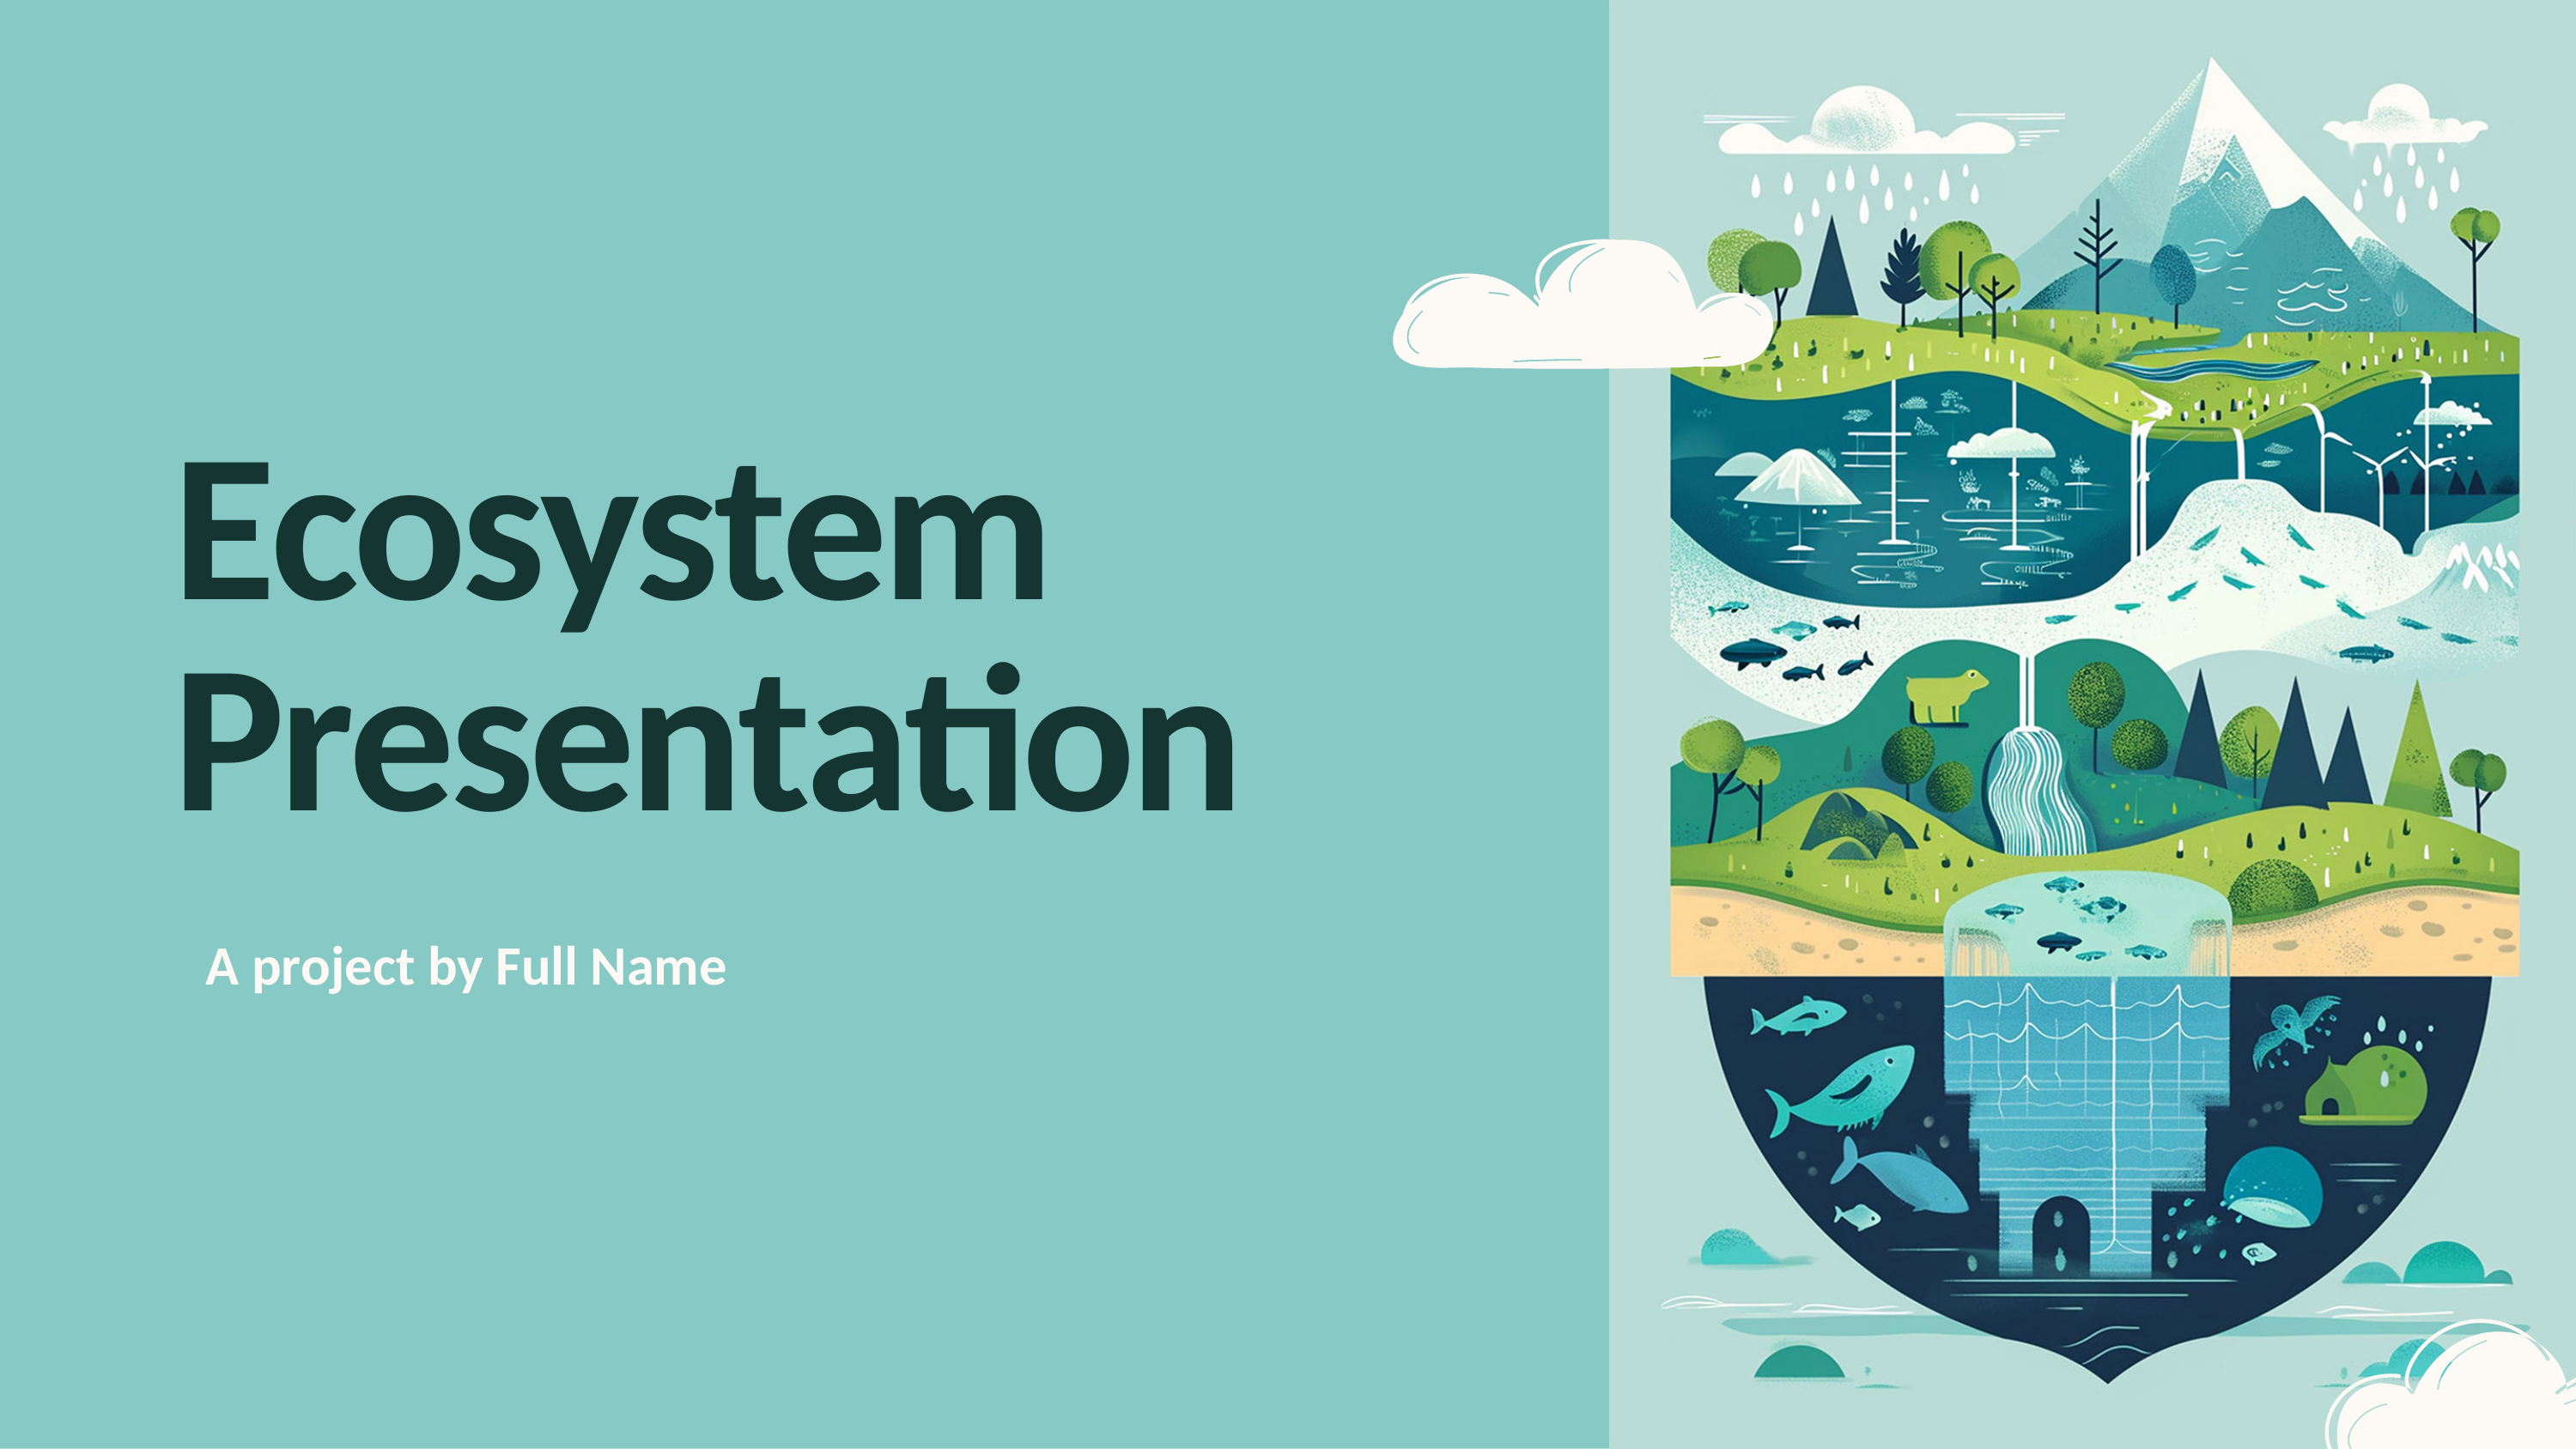

# Ecosystem Presentation
A project by Full Name